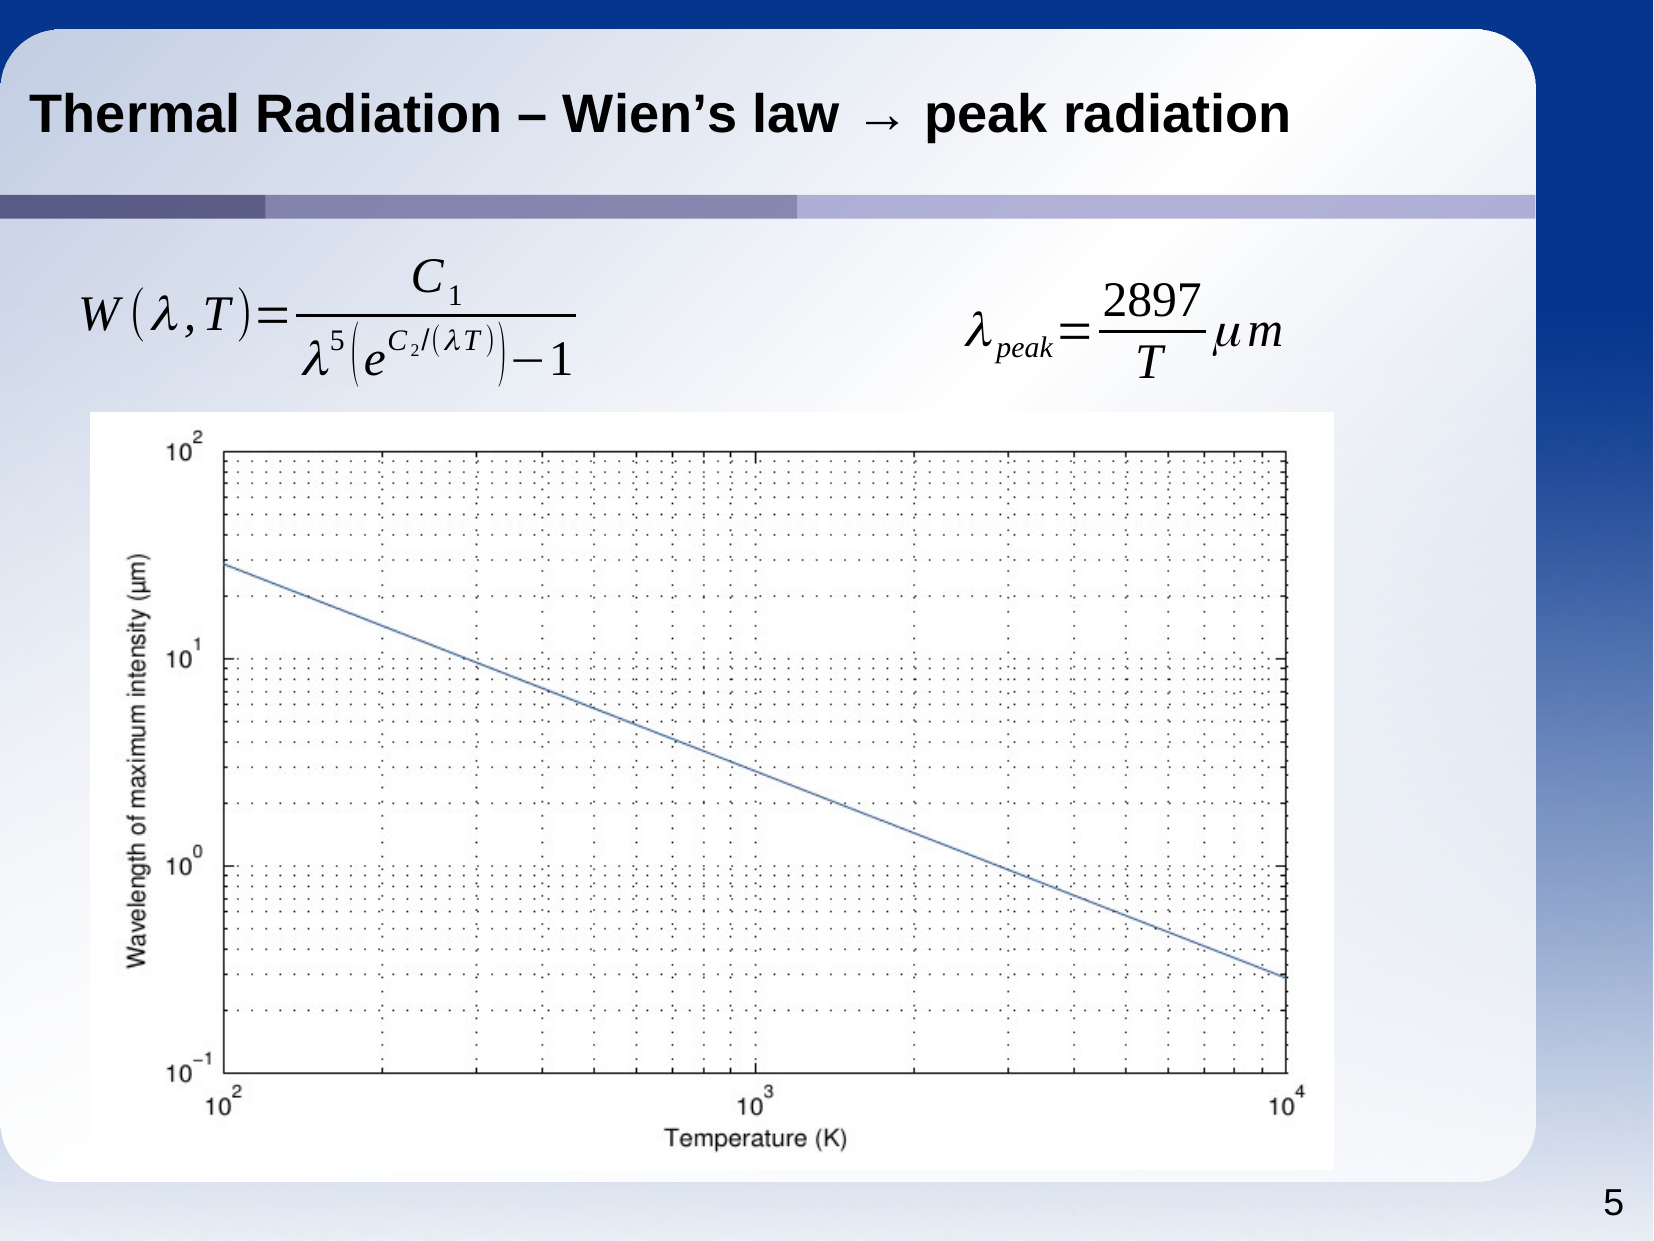

# Thermal Radiation – Wien’s law → peak radiation
5